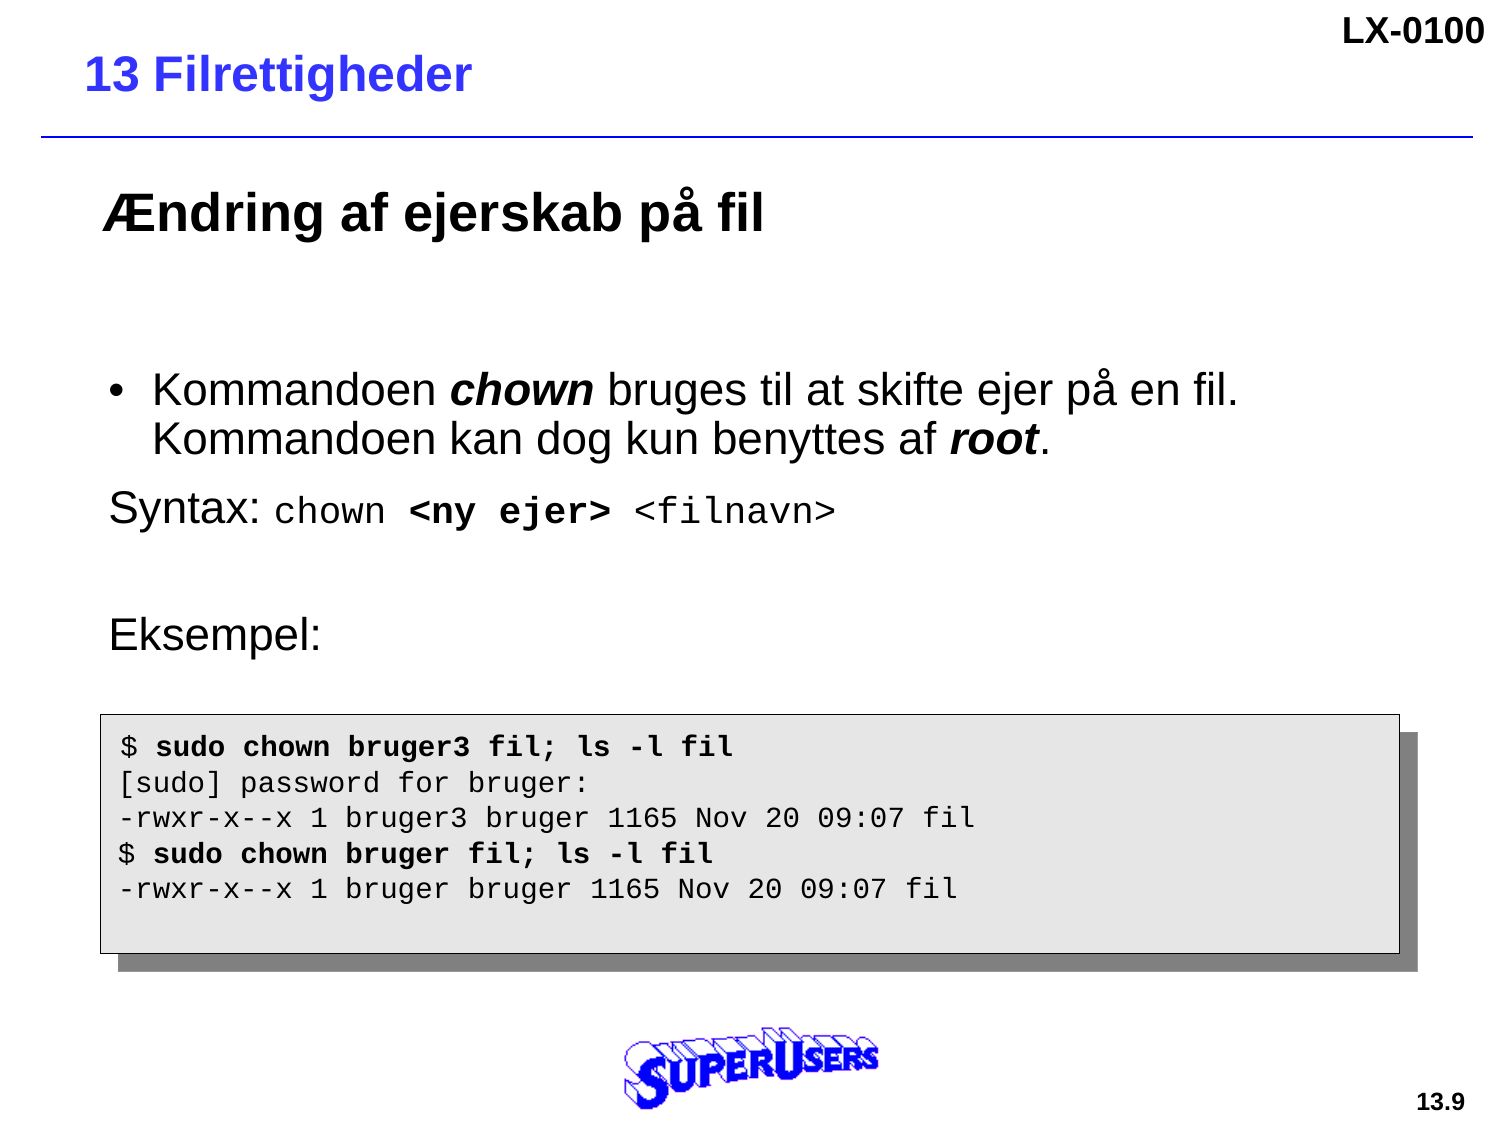

# 13 Filrettigheder
Ændring af ejerskab på fil
Kommandoen chown bruges til at skifte ejer på en fil.
Kommandoen kan dog kun benyttes af root.
Syntax: chown <ny ejer> <filnavn>
Eksempel:
 $ sudo chown bruger3 fil; ls -l fil
 [sudo] password for bruger:
 -rwxr-x--x 1 bruger3 bruger 1165 Nov 20 09:07 fil
 $ sudo chown bruger fil; ls -l fil
 -rwxr-x--x 1 bruger bruger 1165 Nov 20 09:07 fil